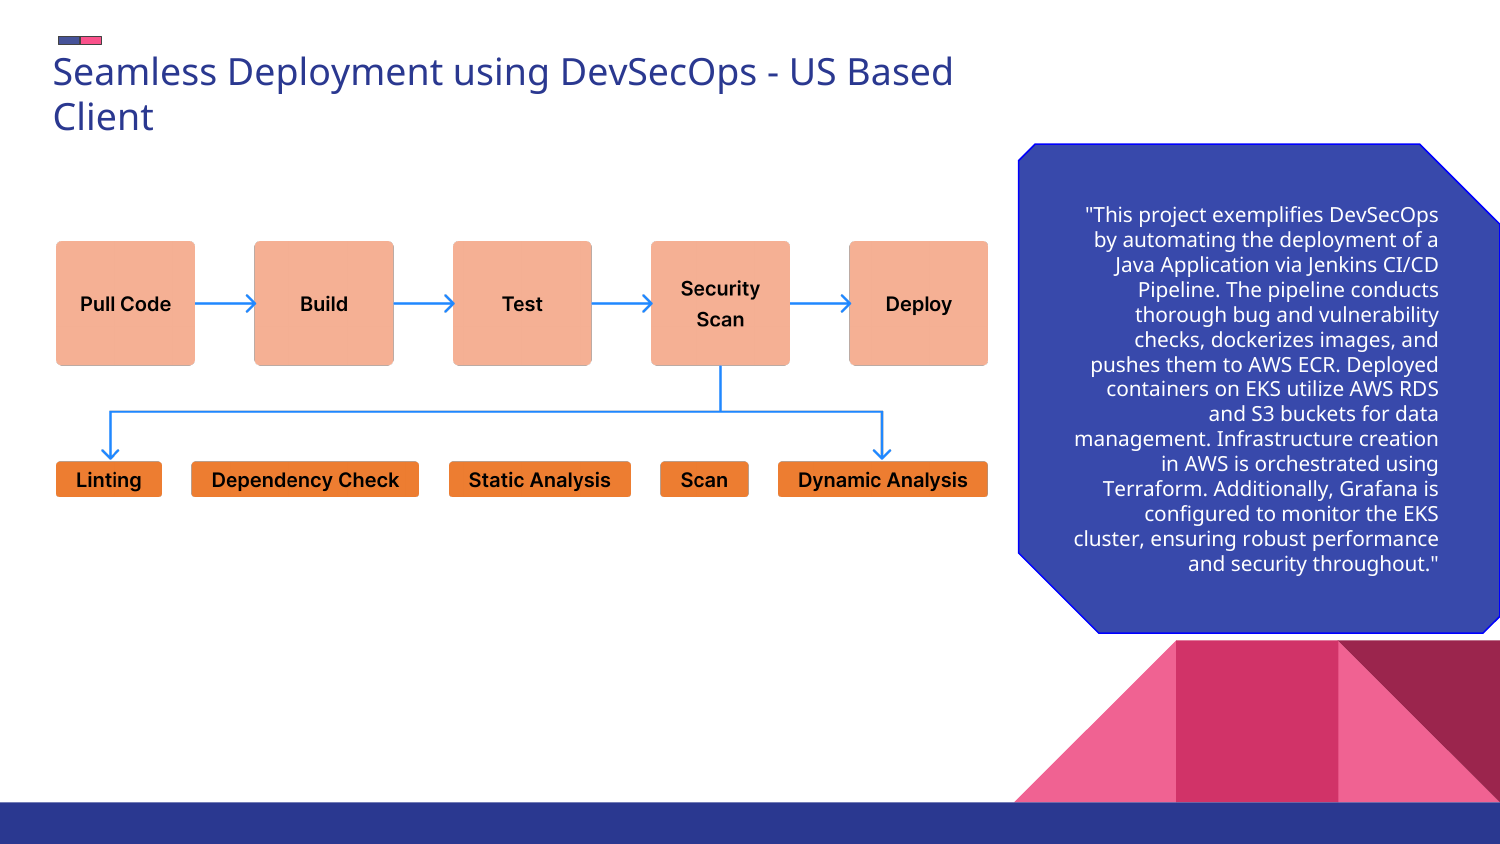

Seamless Deployment using DevSecOps - US Based Client
"This project exemplifies DevSecOps by automating the deployment of a Java Application via Jenkins CI/CD Pipeline. The pipeline conducts thorough bug and vulnerability checks, dockerizes images, and pushes them to AWS ECR. Deployed containers on EKS utilize AWS RDS and S3 buckets for data management. Infrastructure creation in AWS is orchestrated using Terraform. Additionally, Grafana is configured to monitor the EKS cluster, ensuring robust performance and security throughout."